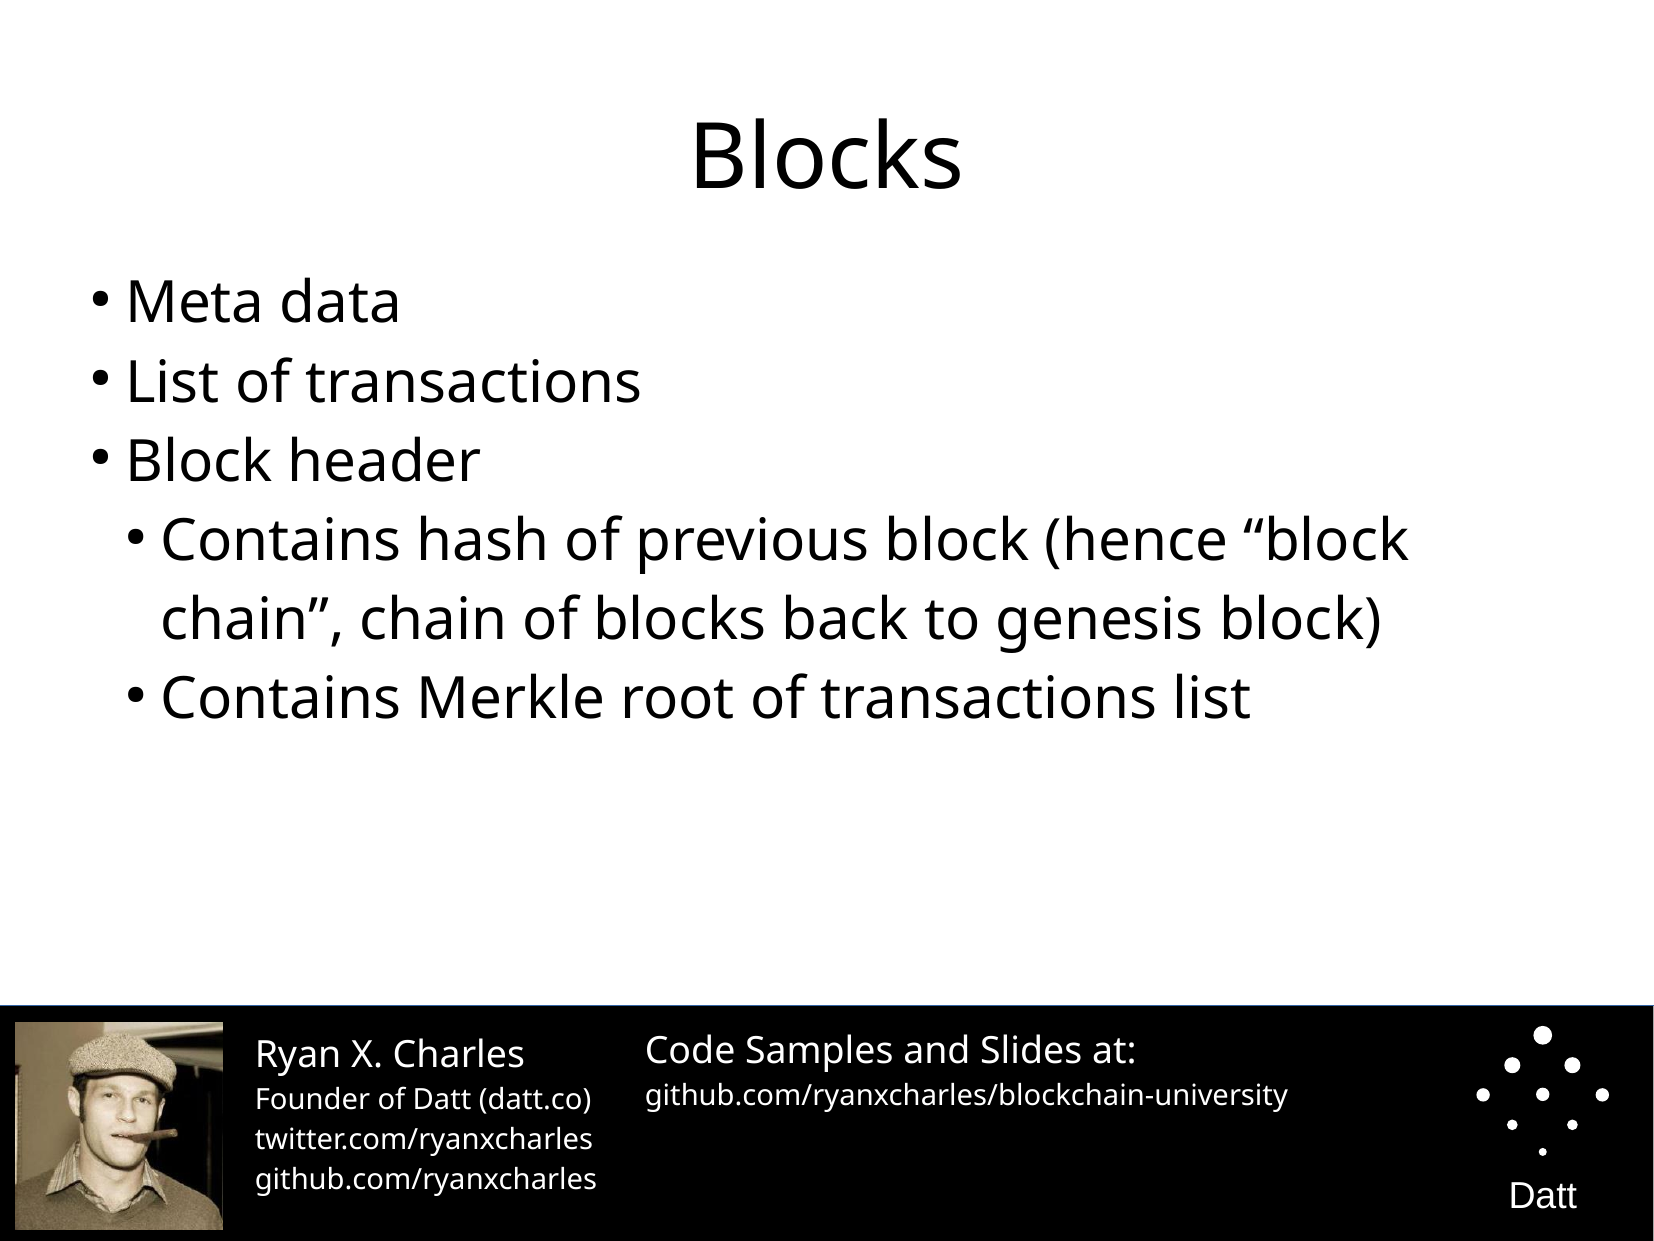

# Blocks
Meta data
List of transactions
Block header
Contains hash of previous block (hence “block chain”, chain of blocks back to genesis block)
Contains Merkle root of transactions list
Code Samples and Slides at:
github.com/ryanxcharles/blockchain-university
Ryan X. Charles
Founder of Datt (datt.co)
twitter.com/ryanxcharles
github.com/ryanxcharles
Datt